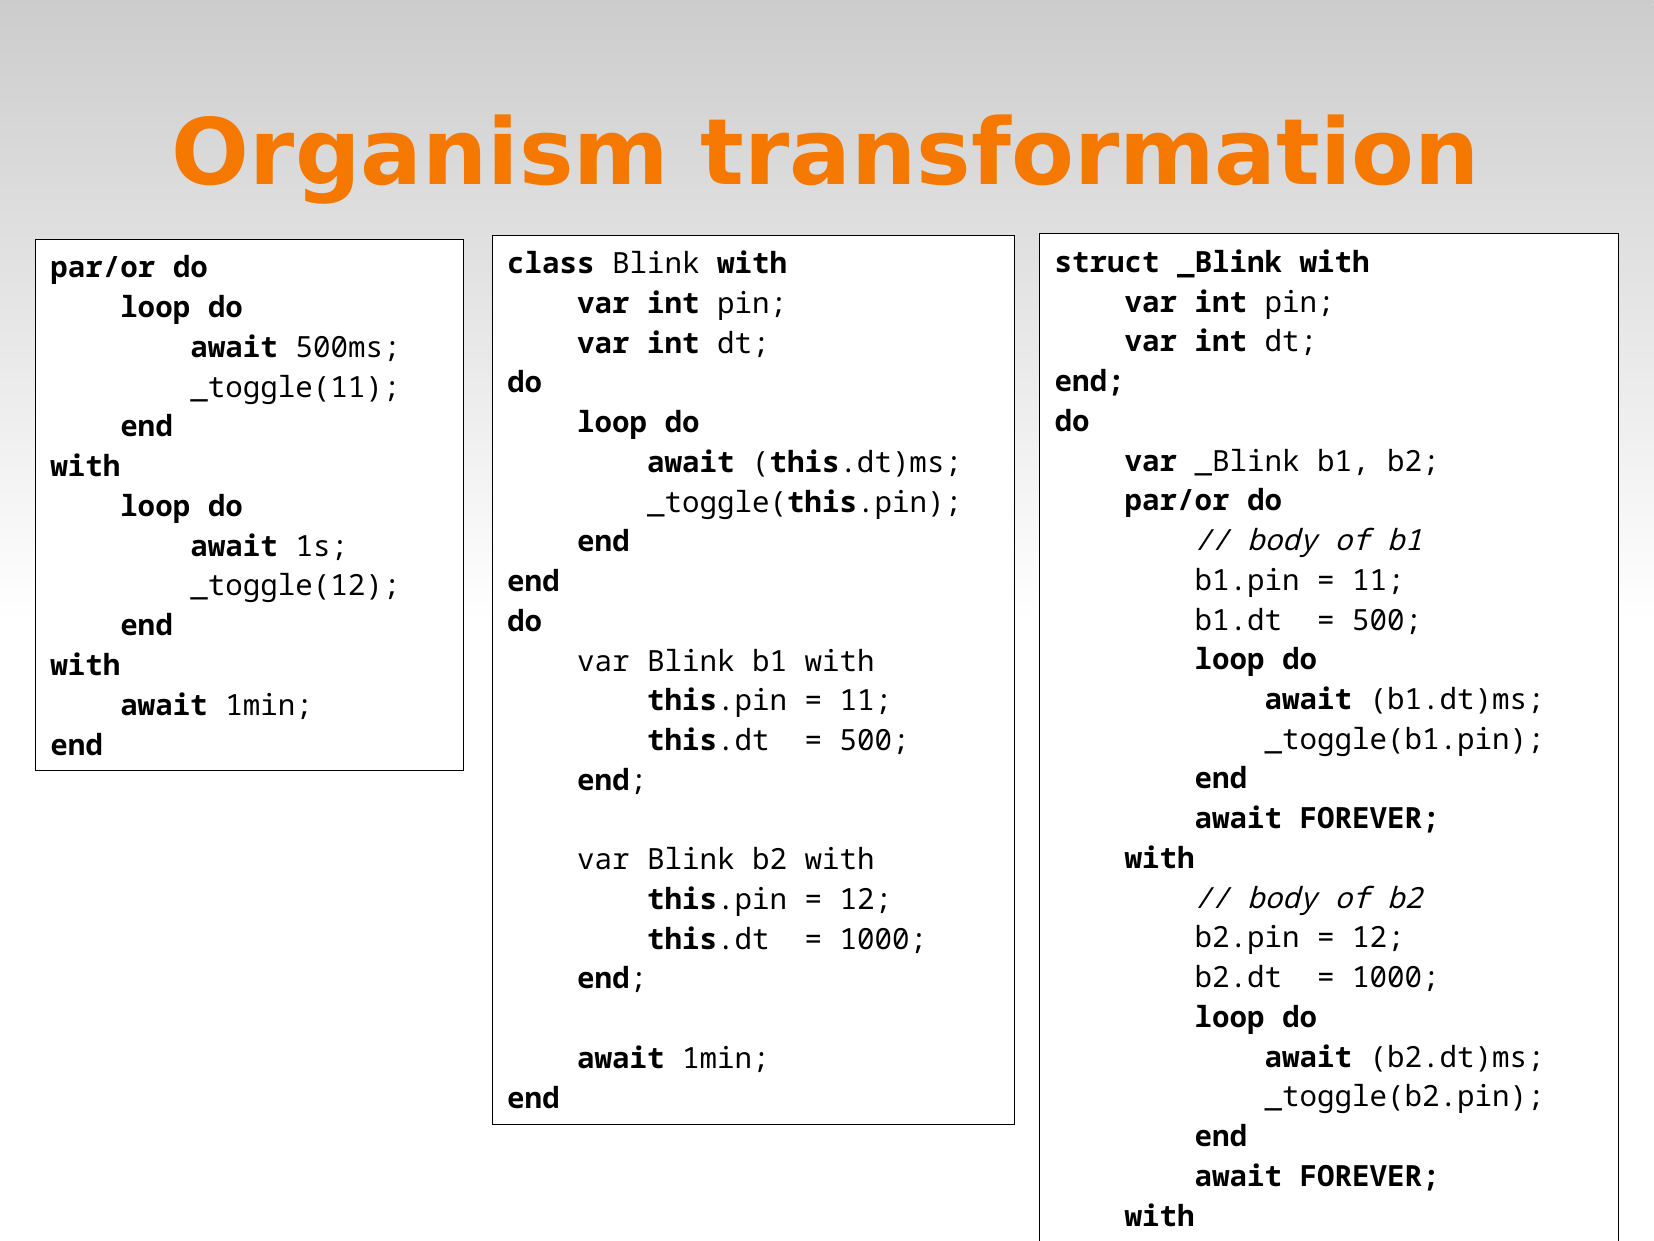

# Organism transformation
struct _Blink with
 var int pin;
 var int dt;
end;
do
 var _Blink b1, b2;
 par/or do
 // body of b1
 b1.pin = 11;
 b1.dt = 500;
 loop do
 await (b1.dt)ms;
 _toggle(b1.pin);
 end
 await FOREVER;
 with
 // body of b2
 b2.pin = 12;
 b2.dt = 1000;
 loop do
 await (b2.dt)ms;
 _toggle(b2.pin);
 end
 await FOREVER;
 with
 await 1min;
 end
end
class Blink with
 var int pin;
 var int dt;
do
 loop do
 await (this.dt)ms;
 _toggle(this.pin);
 end
end
do
 var Blink b1 with
 this.pin = 11;
 this.dt = 500;
 end;
 var Blink b2 with
 this.pin = 12;
 this.dt = 1000;
 end;
 await 1min;
end
par/or do
 loop do
 await 500ms;
 _toggle(11);
 end
with
 loop do
 await 1s;
 _toggle(12);
 end
with
 await 1min;
end